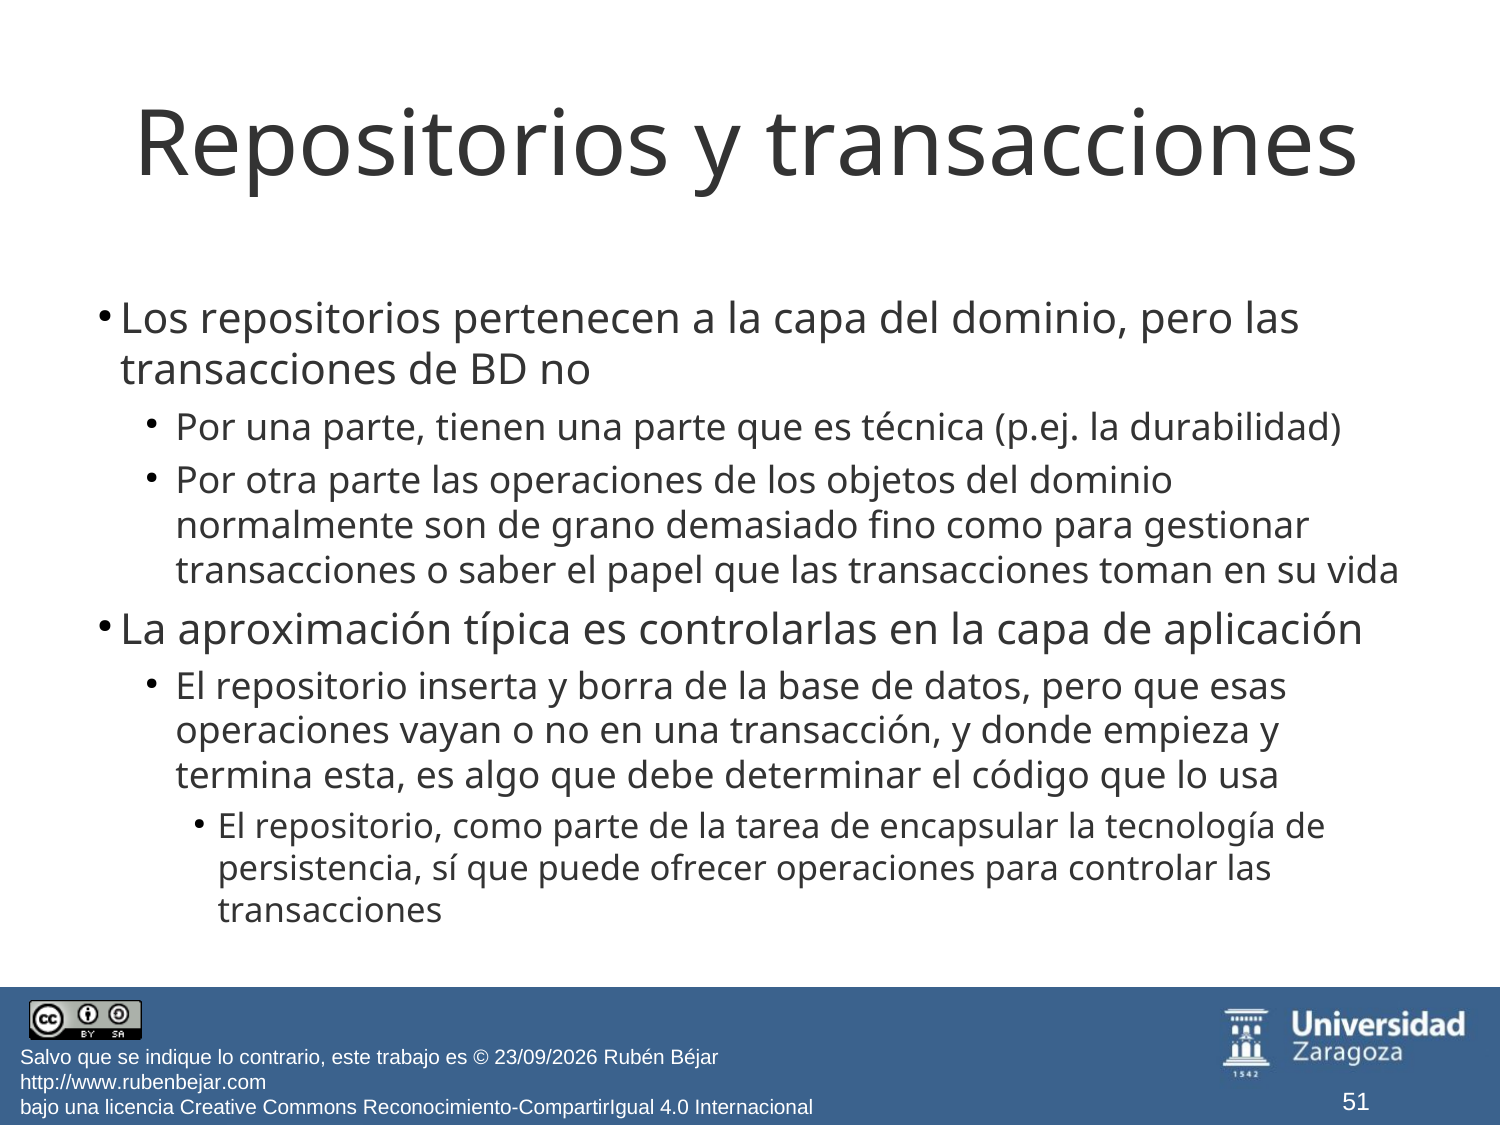

# Repositorios y transacciones
Los repositorios pertenecen a la capa del dominio, pero las transacciones de BD no
Por una parte, tienen una parte que es técnica (p.ej. la durabilidad)
Por otra parte las operaciones de los objetos del dominio normalmente son de grano demasiado fino como para gestionar transacciones o saber el papel que las transacciones toman en su vida
La aproximación típica es controlarlas en la capa de aplicación
El repositorio inserta y borra de la base de datos, pero que esas operaciones vayan o no en una transacción, y donde empieza y termina esta, es algo que debe determinar el código que lo usa
El repositorio, como parte de la tarea de encapsular la tecnología de persistencia, sí que puede ofrecer operaciones para controlar las transacciones